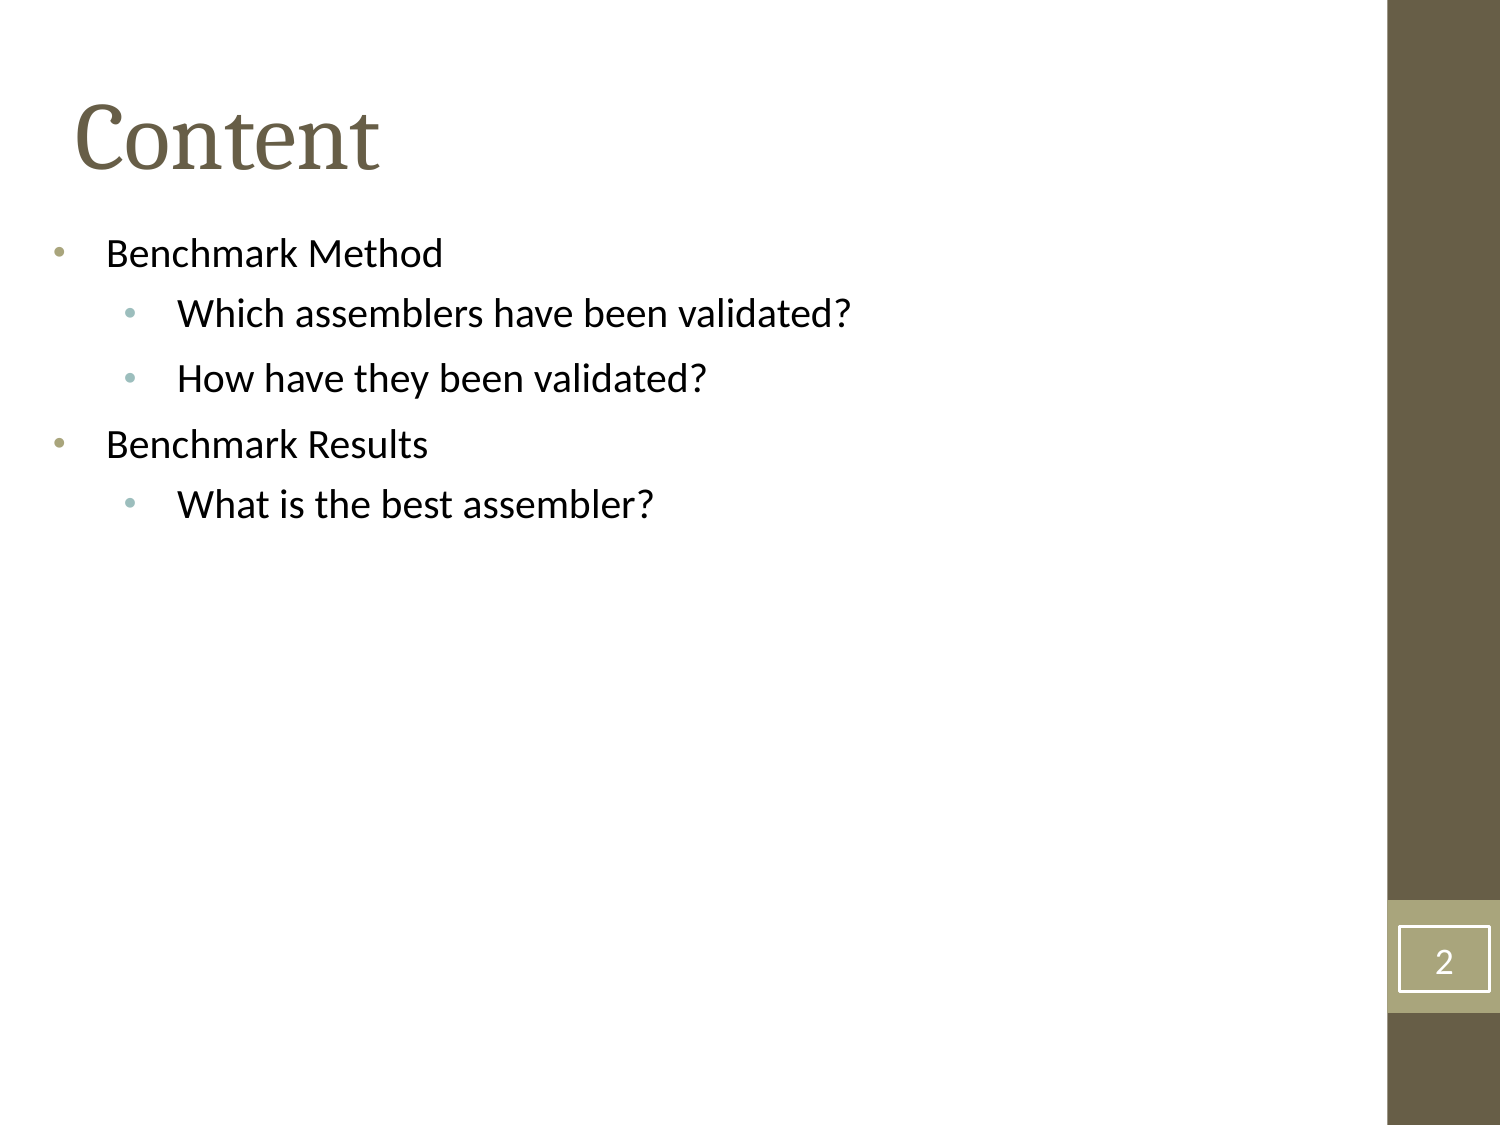

# Content
Benchmark Method
Which assemblers have been validated?
How have they been validated?
Benchmark Results
What is the best assembler?
2